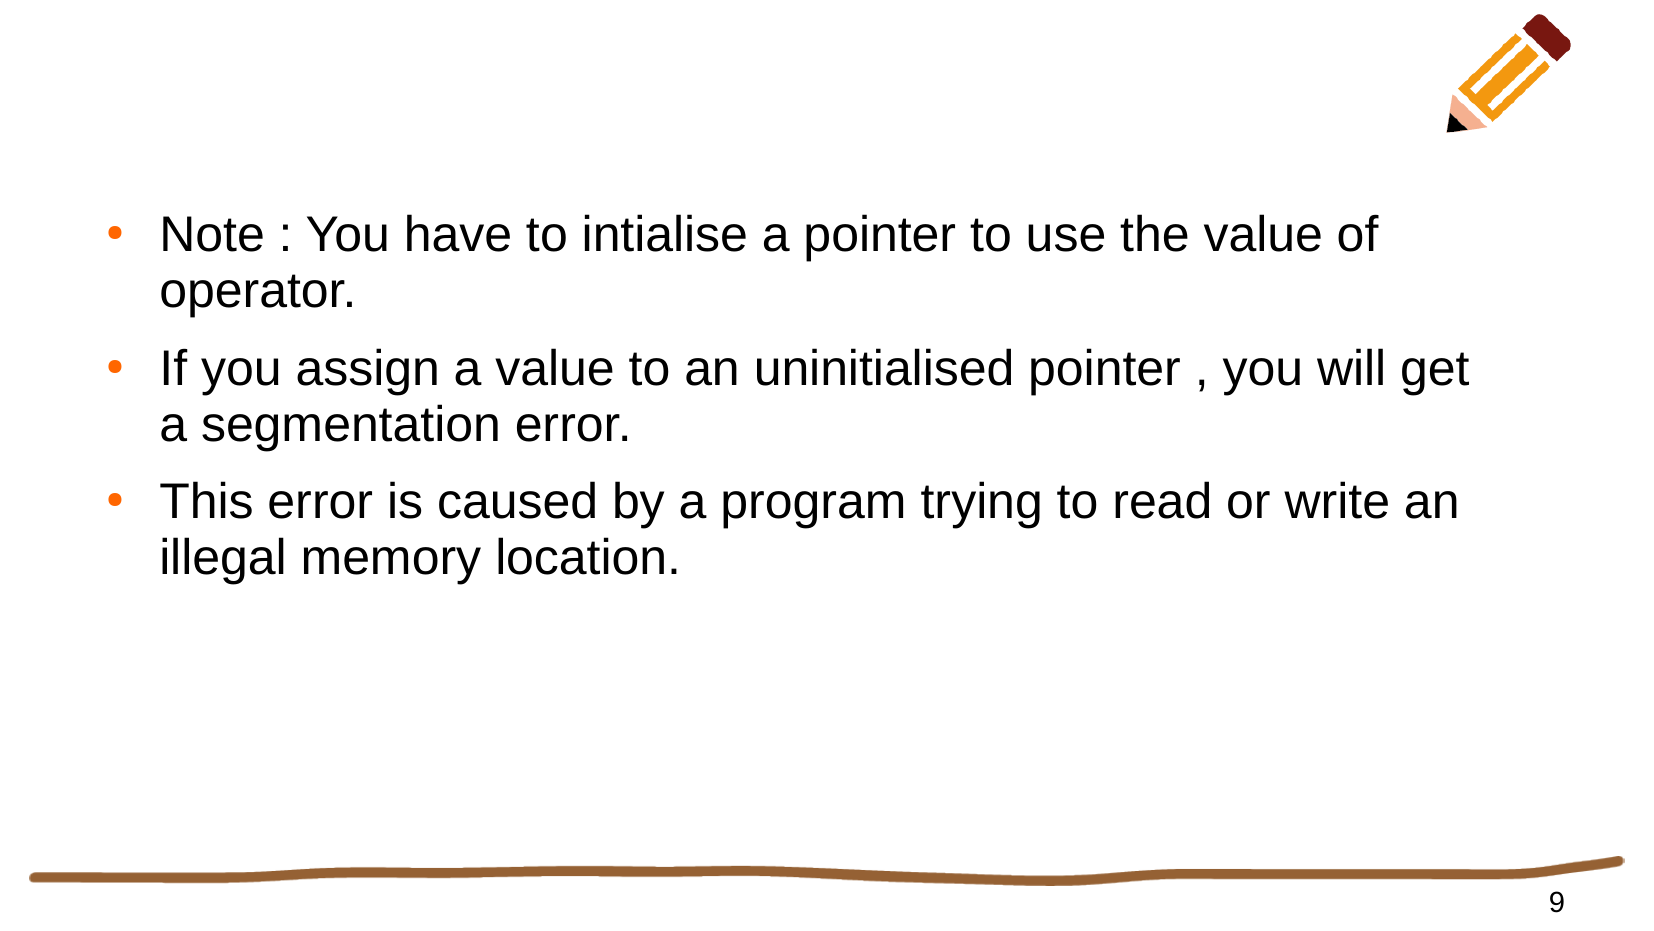

# Note : You have to intialise a pointer to use the value of operator.
If you assign a value to an uninitialised pointer , you will get a segmentation error.
This error is caused by a program trying to read or write an illegal memory location.
9